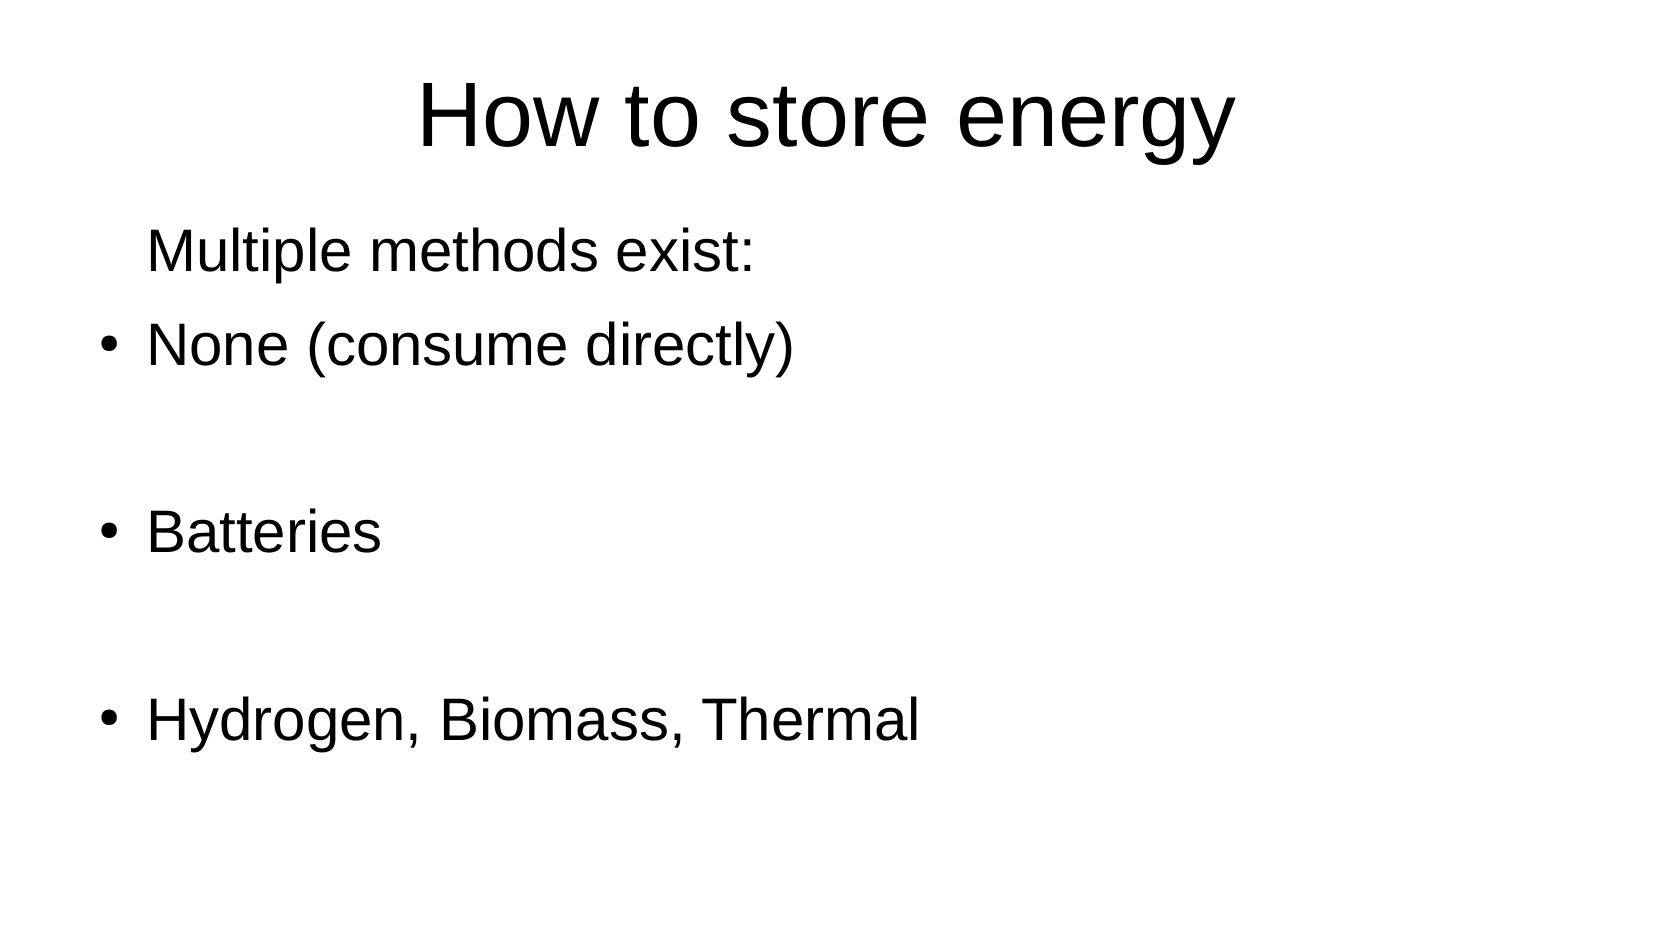

# How to store energy
Multiple methods exist:
None (consume directly)
Batteries
Hydrogen, Biomass, Thermal